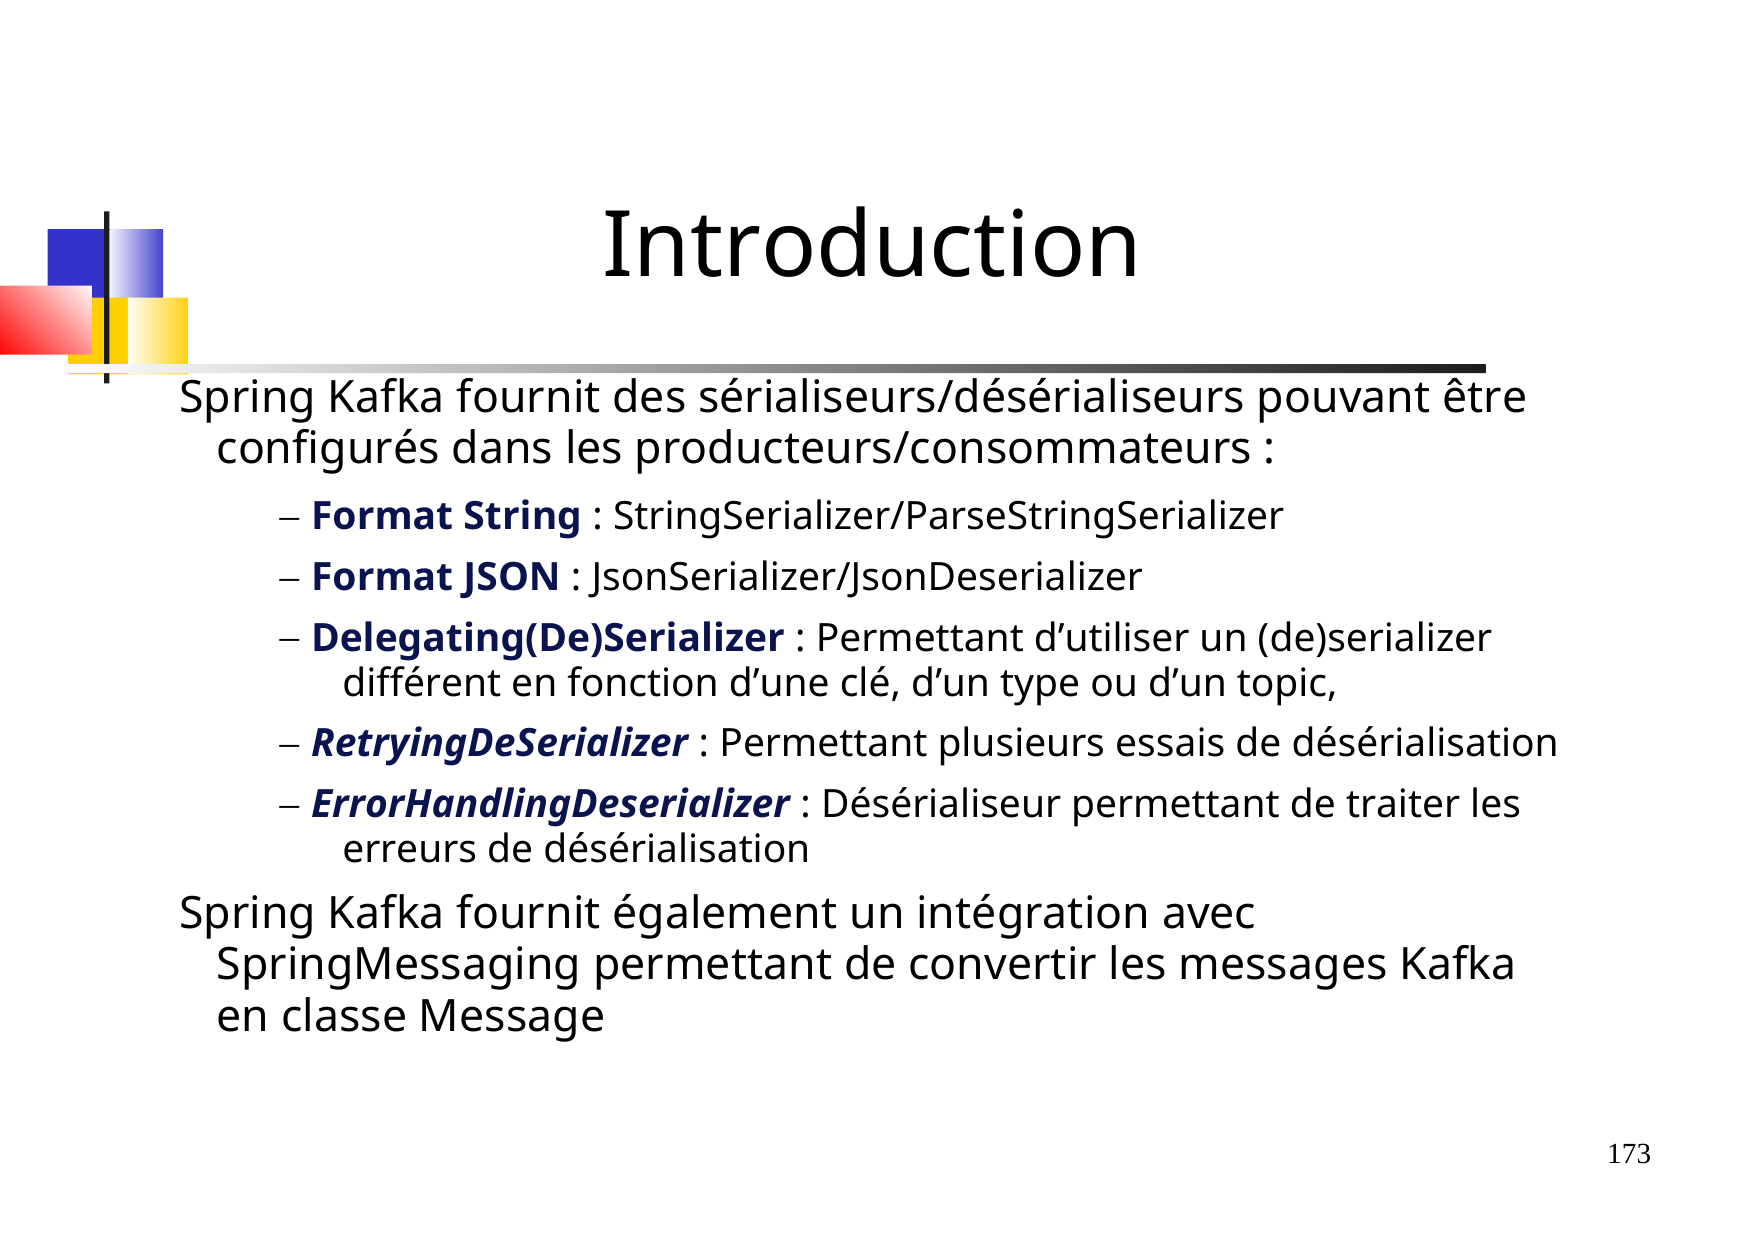

# Introduction
Spring Kafka fournit des sérialiseurs/désérialiseurs pouvant être configurés dans les producteurs/consommateurs :
Format String : StringSerializer/ParseStringSerializer
Format JSON : JsonSerializer/JsonDeserializer
Delegating(De)Serializer : Permettant d’utiliser un (de)serializer différent en fonction d’une clé, d’un type ou d’un topic,
RetryingDeSerializer : Permettant plusieurs essais de désérialisation
ErrorHandlingDeserializer : Désérialiseur permettant de traiter les erreurs de désérialisation
Spring Kafka fournit également un intégration avec SpringMessaging permettant de convertir les messages Kafka en classe Message